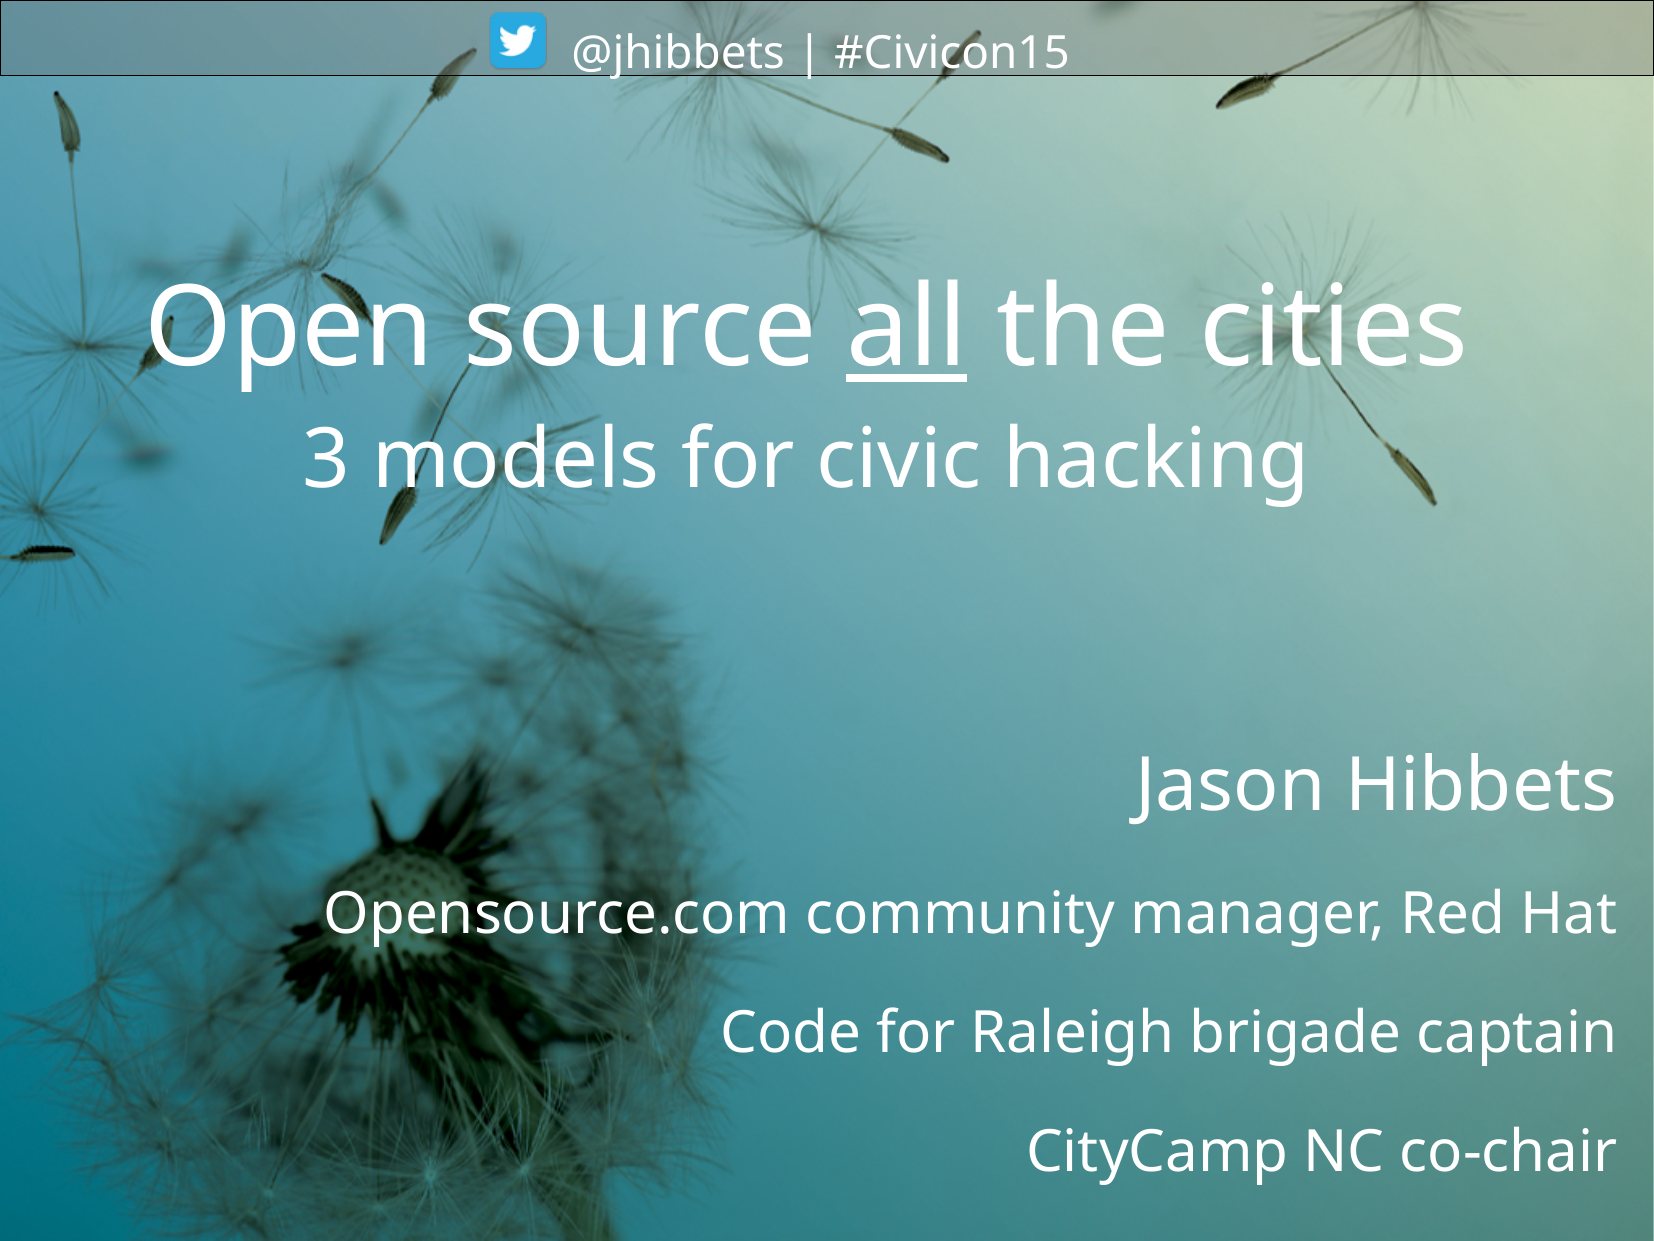

Open source all the cities
3 models for civic hacking
Jason Hibbets
Opensource.com community manager, Red Hat
Code for Raleigh brigade captain
CityCamp NC co-chair
November 6, 2015 | CivicCon